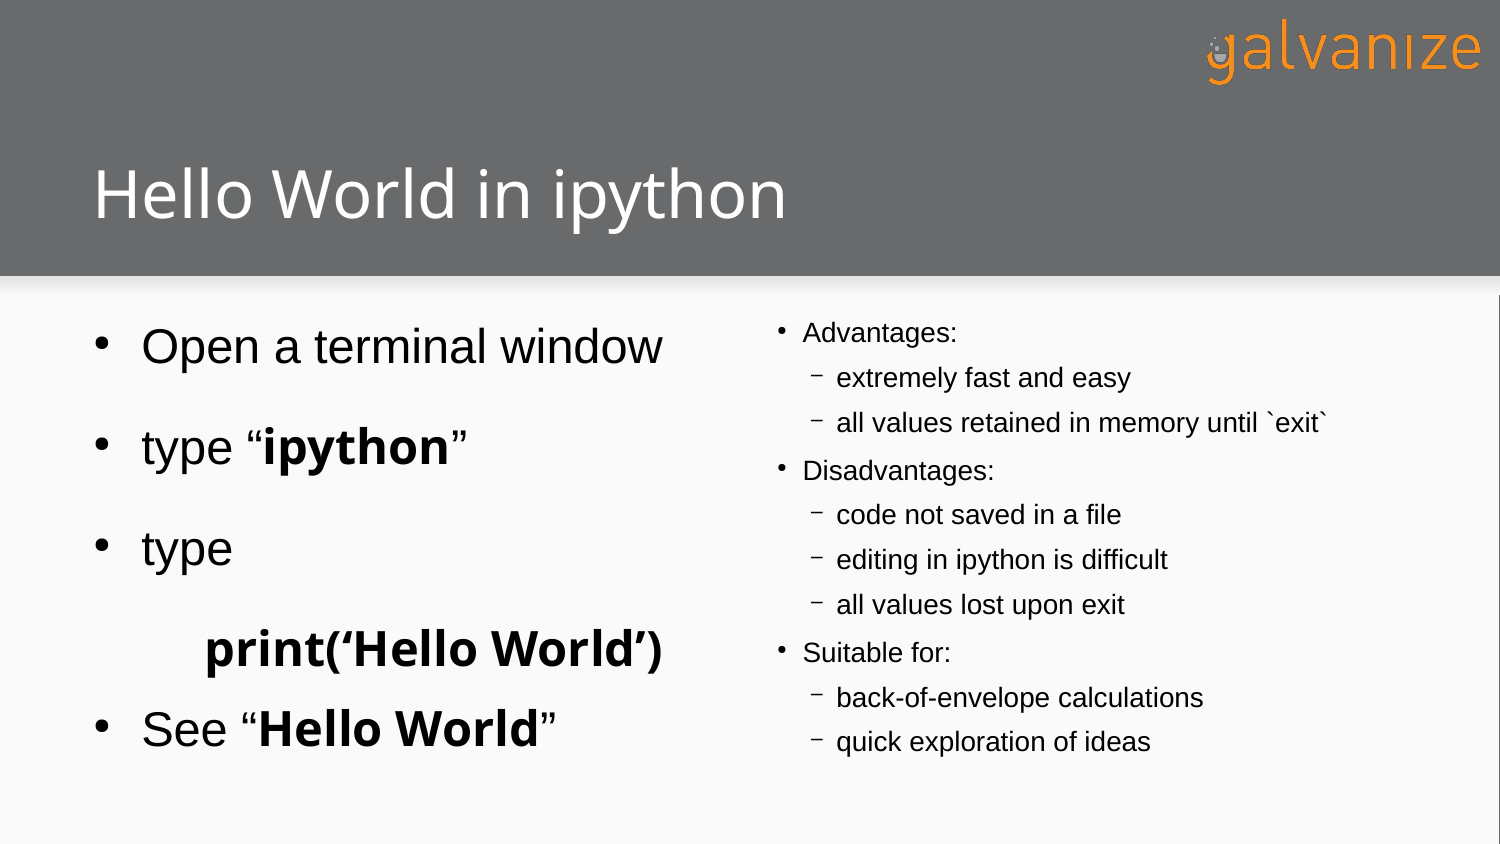

# Hello World in ipython
Open a terminal window
type “ipython”
type
print(‘Hello World’)
See “Hello World”
Advantages:
extremely fast and easy
all values retained in memory until `exit`
Disadvantages:
code not saved in a file
editing in ipython is difficult
all values lost upon exit
Suitable for:
back-of-envelope calculations
quick exploration of ideas